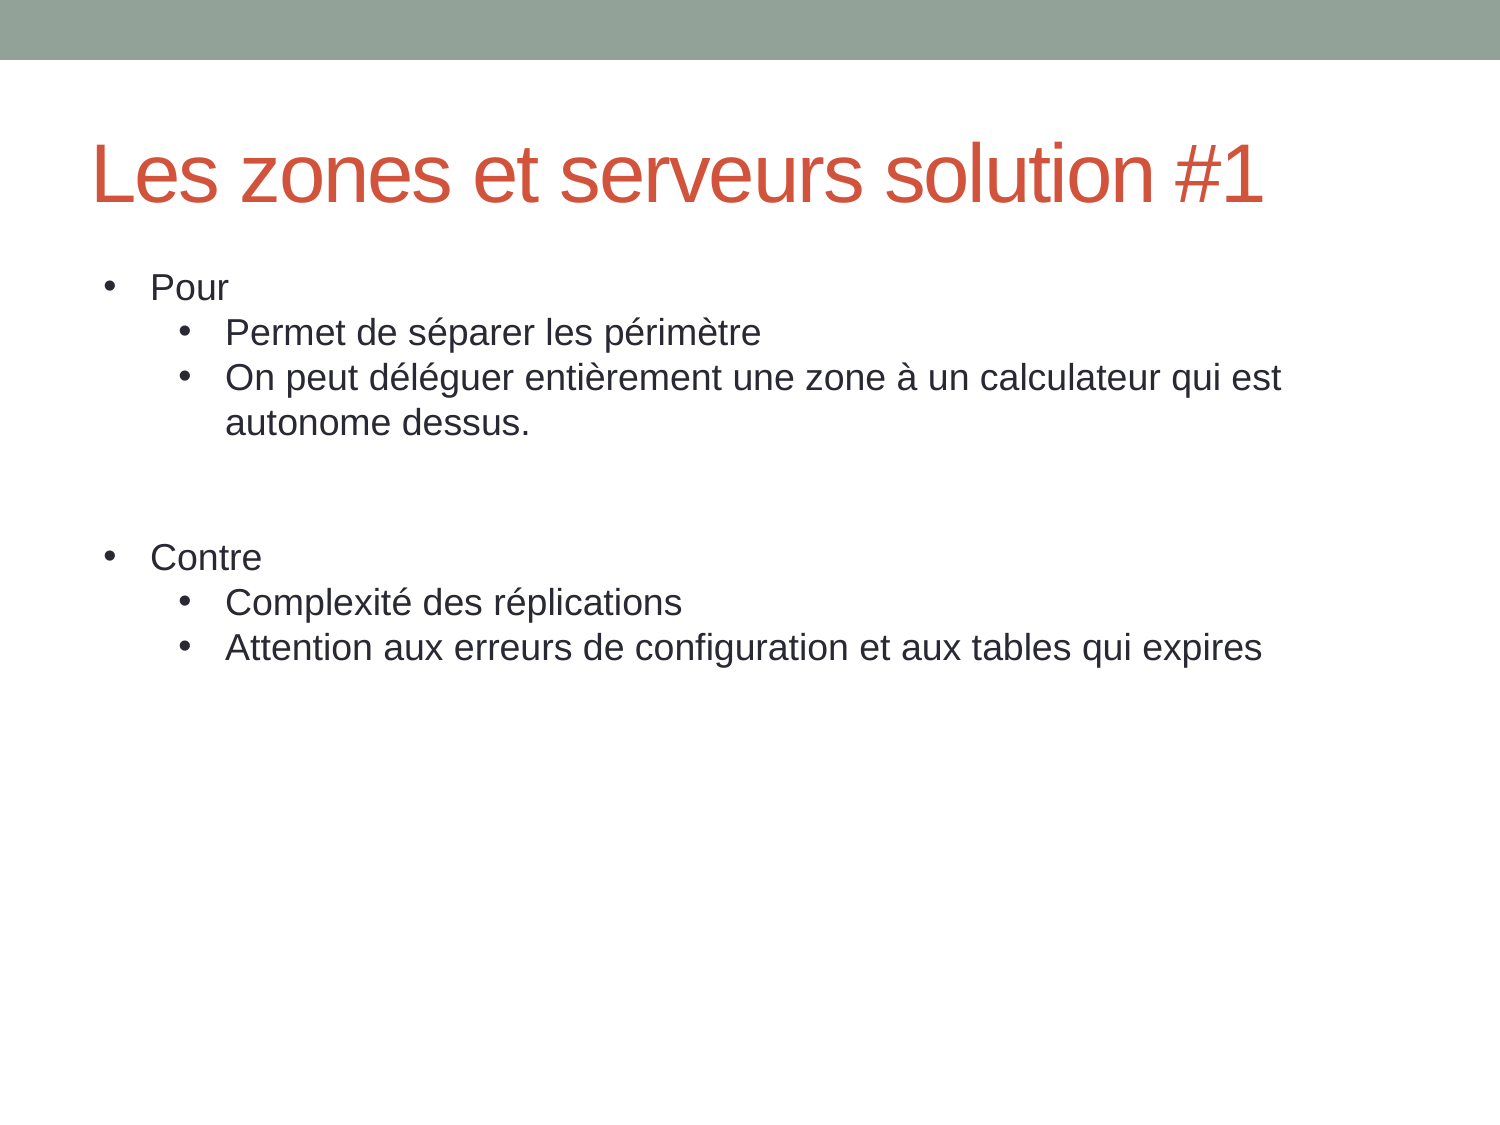

# Les zones et serveurs solution #1
Pour
Permet de séparer les périmètre
On peut déléguer entièrement une zone à un calculateur qui est autonome dessus.
Contre
Complexité des réplications
Attention aux erreurs de configuration et aux tables qui expires